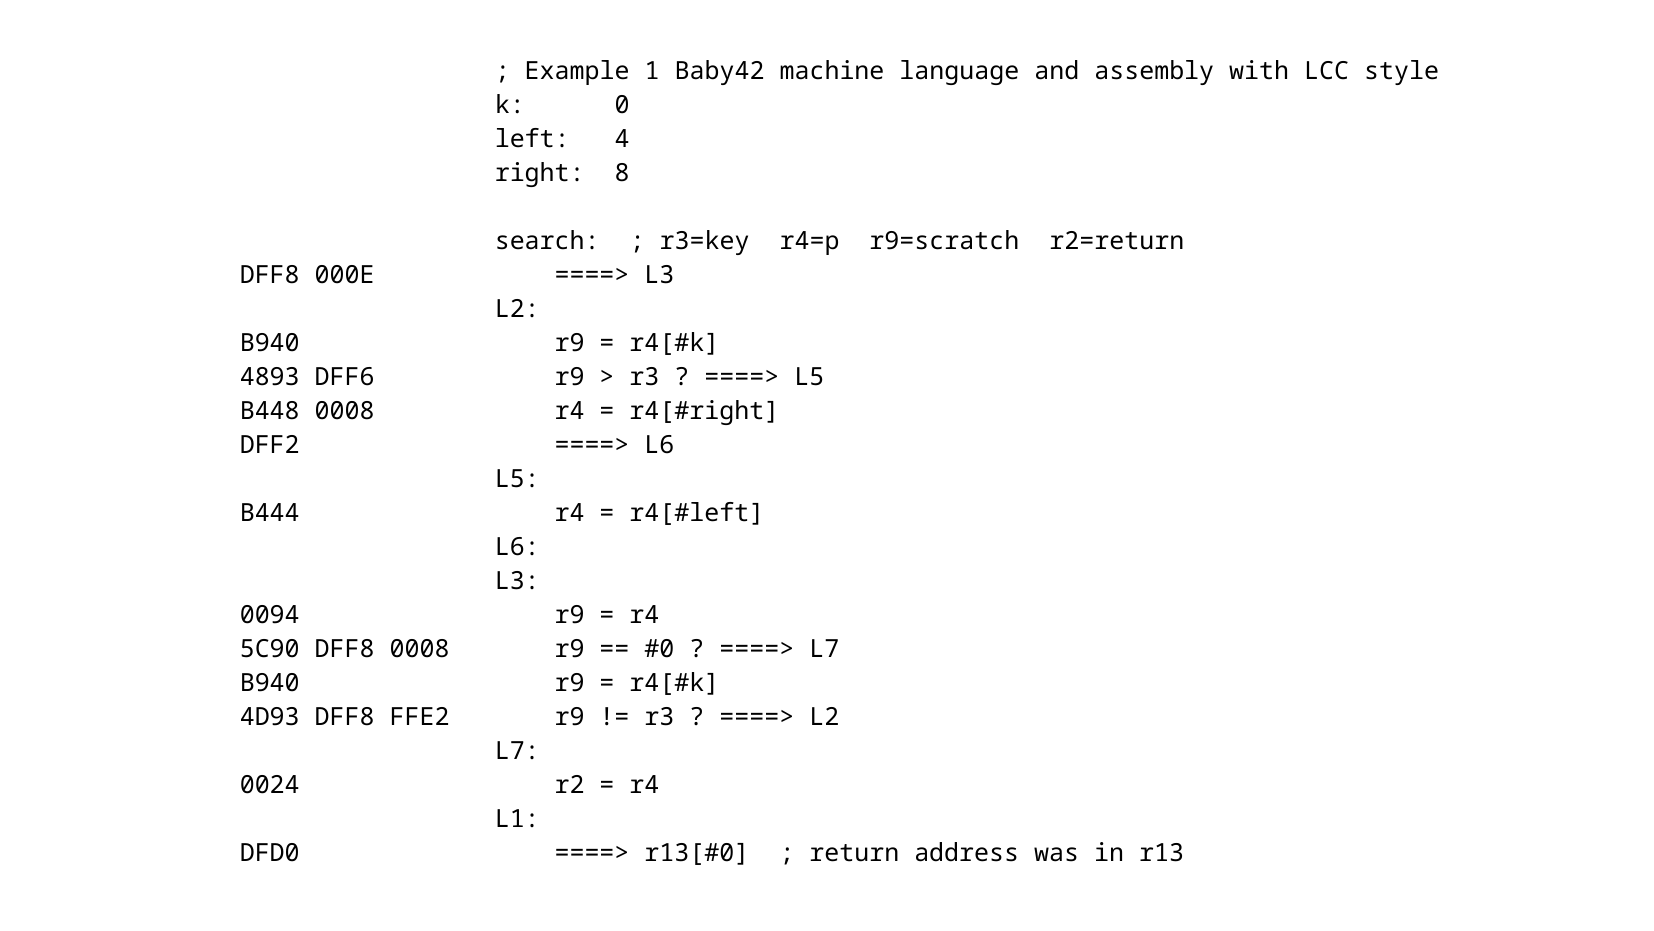

; Example 1 Baby42 machine language and assembly with LCC style
 k: 0
 left: 4
 right: 8
 search: ; r3=key r4=p r9=scratch r2=return
DFF8 000E ====> L3
 L2:
B940 r9 = r4[#k]
4893 DFF6 r9 > r3 ? ====> L5
B448 0008 r4 = r4[#right]
DFF2 ====> L6
 L5:
B444 r4 = r4[#left]
 L6:
 L3:
0094 r9 = r4
5C90 DFF8 0008 r9 == #0 ? ====> L7
B940 r9 = r4[#k]
4D93 DFF8 FFE2 r9 != r3 ? ====> L2
 L7:
0024 r2 = r4
 L1:
DFD0 ====> r13[#0] ; return address was in r13